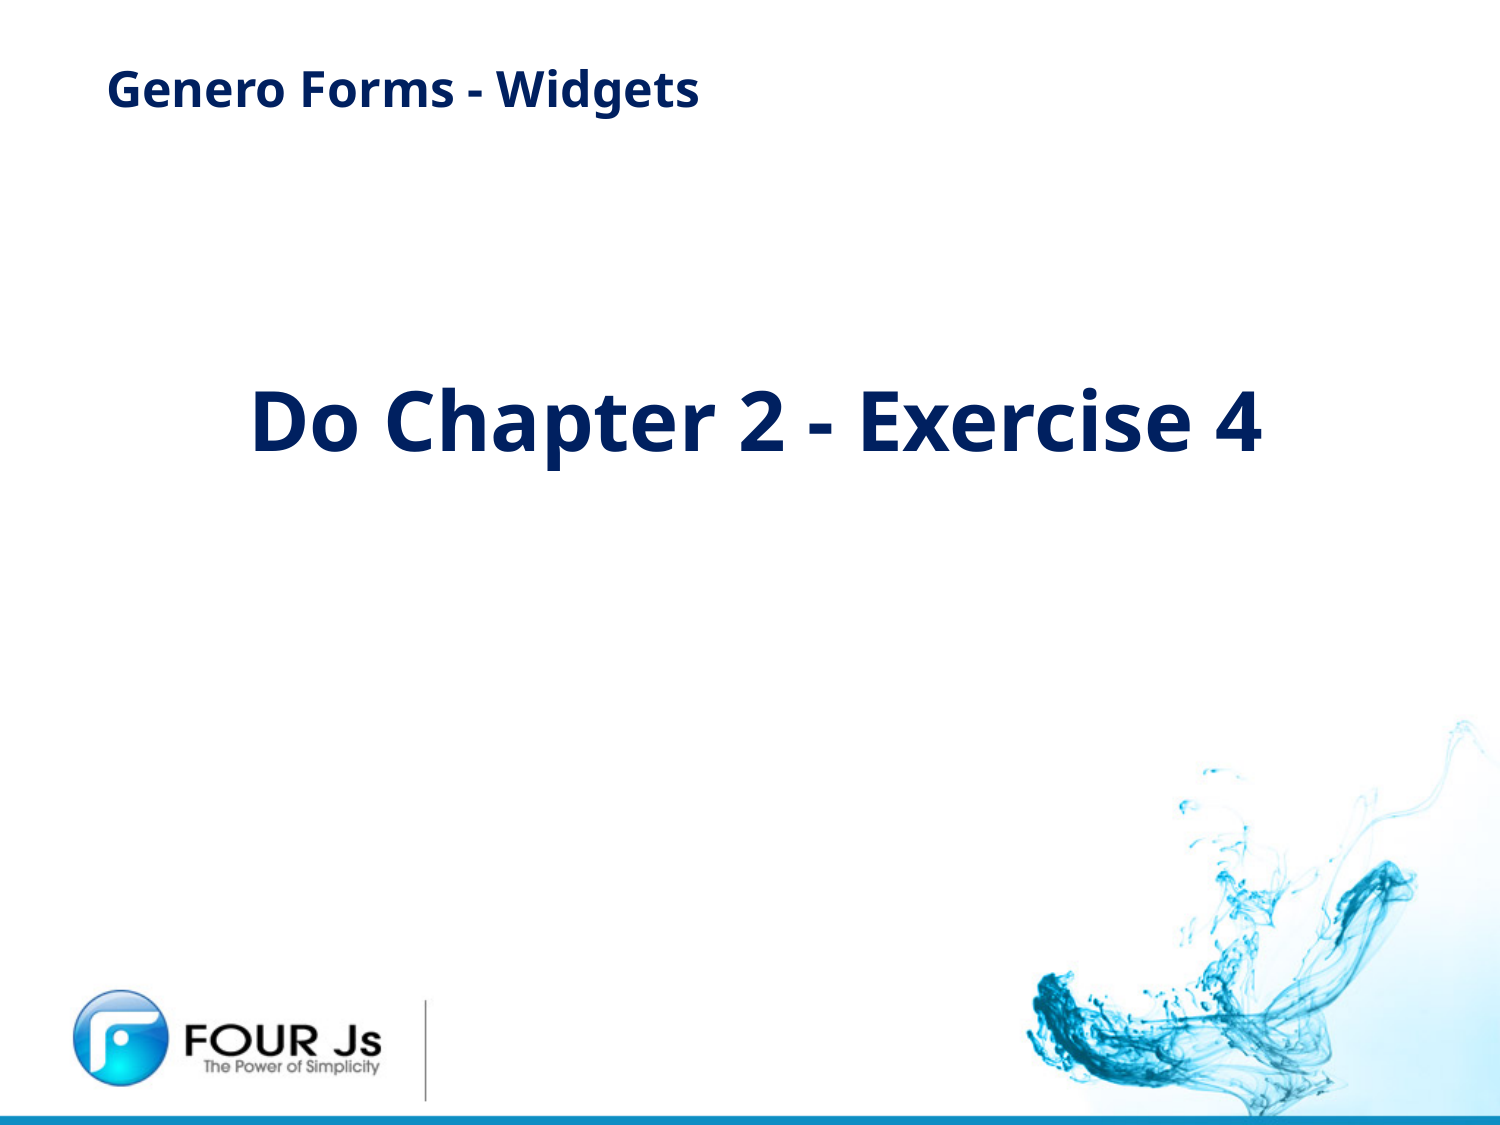

# Genero Forms - Widgets
Do Chapter 2 - Exercise 4